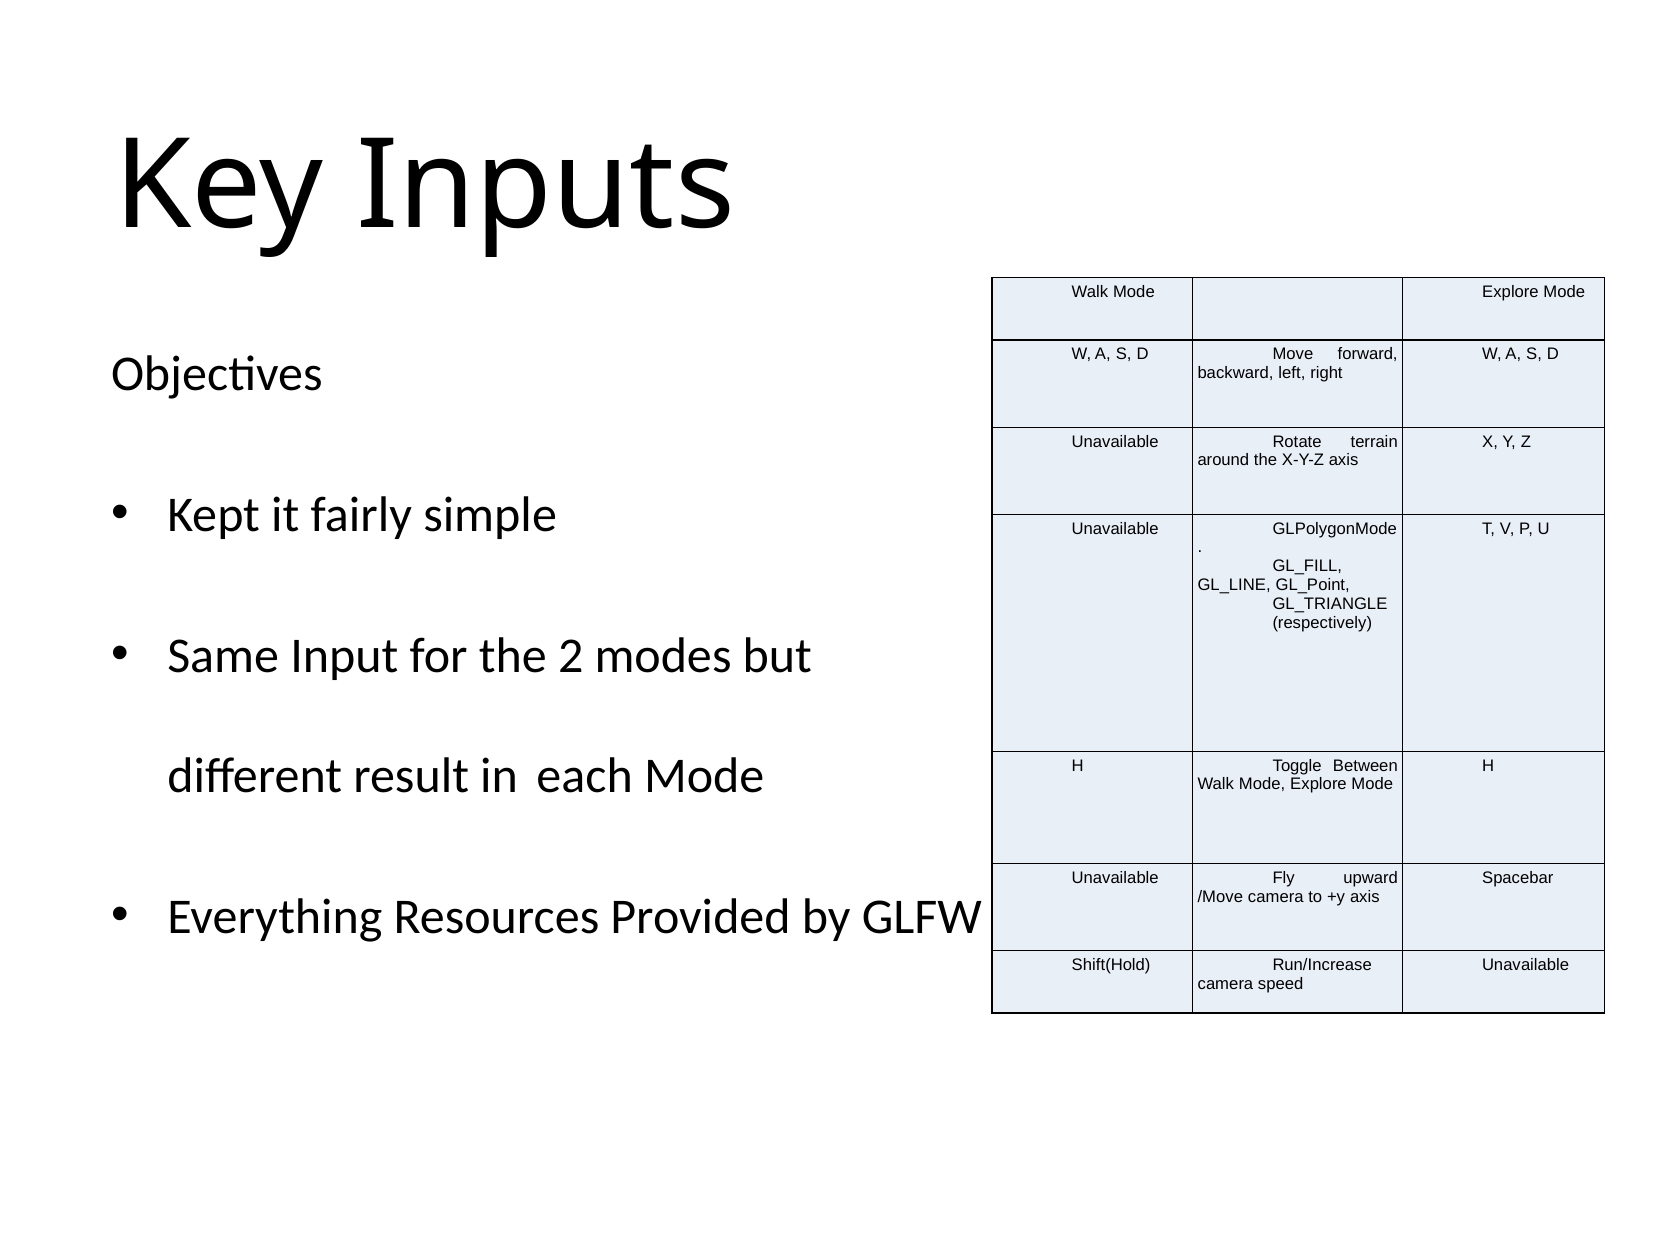

# Key Inputs
Objectives
Kept it fairly simple
Same Input for the 2 modes but different result in 	each Mode
Everything Resources Provided by GLFW
| Walk Mode | | Explore Mode |
| --- | --- | --- |
| W, A, S, D | Move forward, backward, left, right | W, A, S, D |
| Unavailable | Rotate terrain around the X-Y-Z axis | X, Y, Z |
| Unavailable | GLPolygonMode. GL\_FILL, GL\_LINE, GL\_Point, GL\_TRIANGLE (respectively) | T, V, P, U |
| H | Toggle Between Walk Mode, Explore Mode | H |
| Unavailable | Fly upward /Move camera to +y axis | Spacebar |
| Shift(Hold) | Run/Increase camera speed | Unavailable |